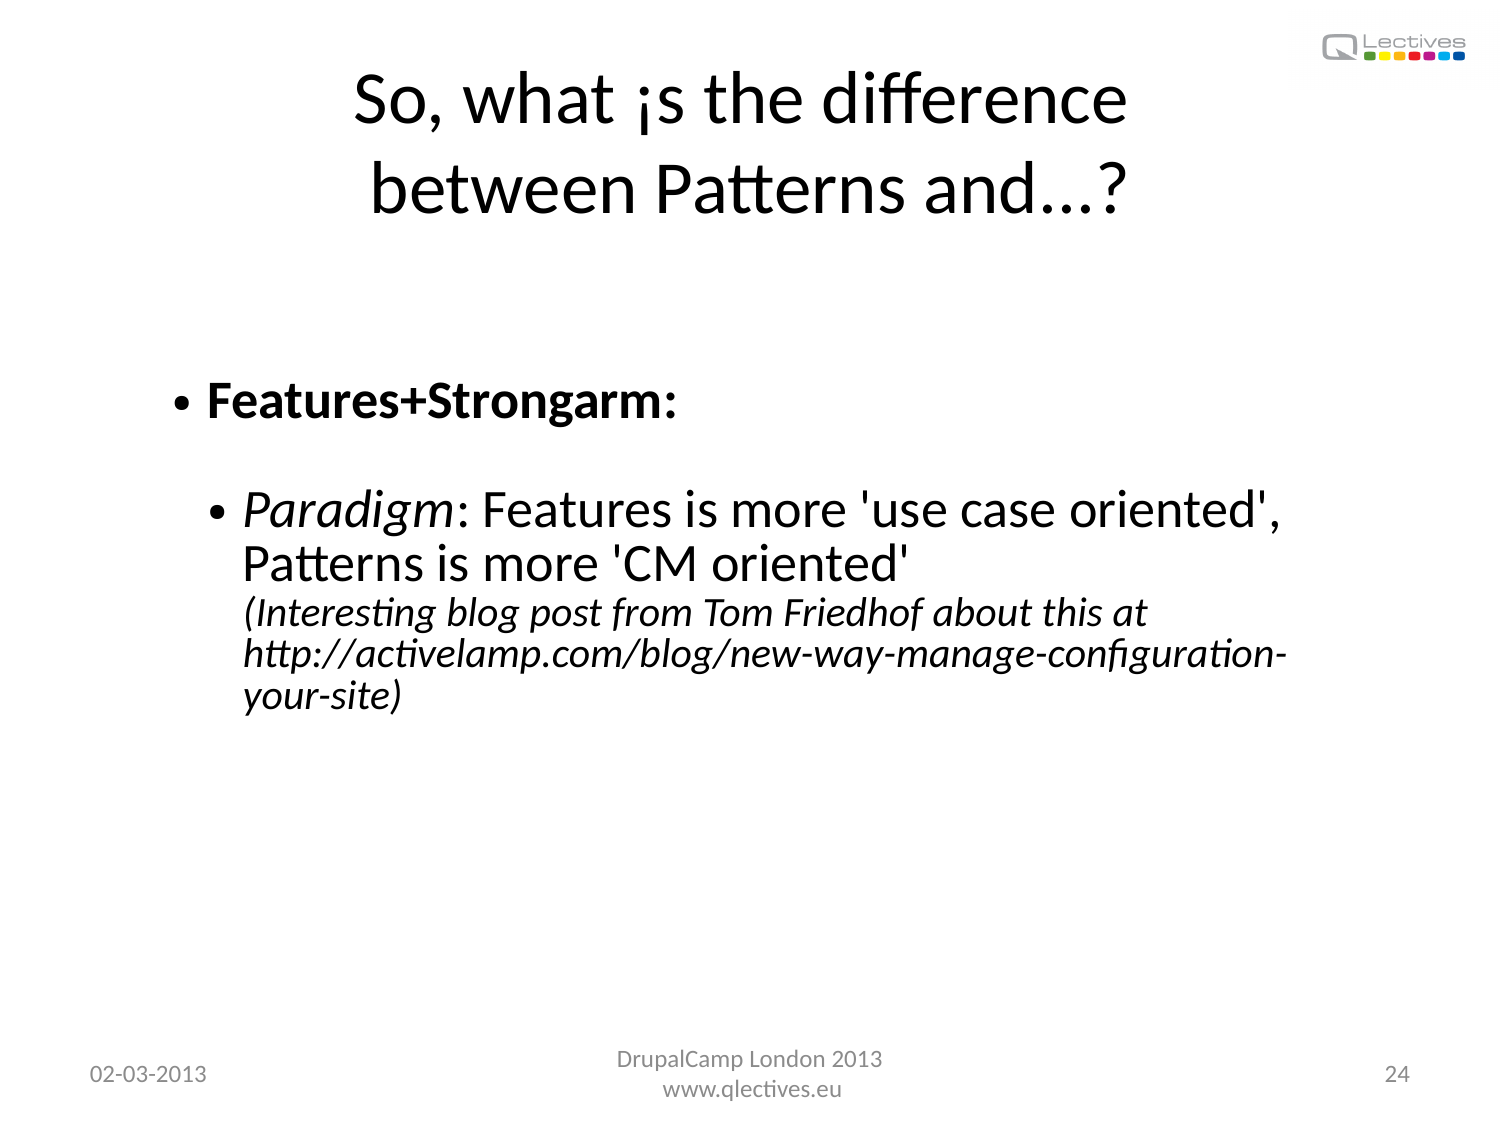

So, what ¡s the difference
between Patterns and...?
Features+Strongarm:
Paradigm: Features is more 'use case oriented', Patterns is more 'CM oriented'
(Interesting blog post from Tom Friedhof about this at http://activelamp.com/blog/new-way-manage-configuration-your-site)
02-03-2013
DrupalCamp London 2013
 www.qlectives.eu